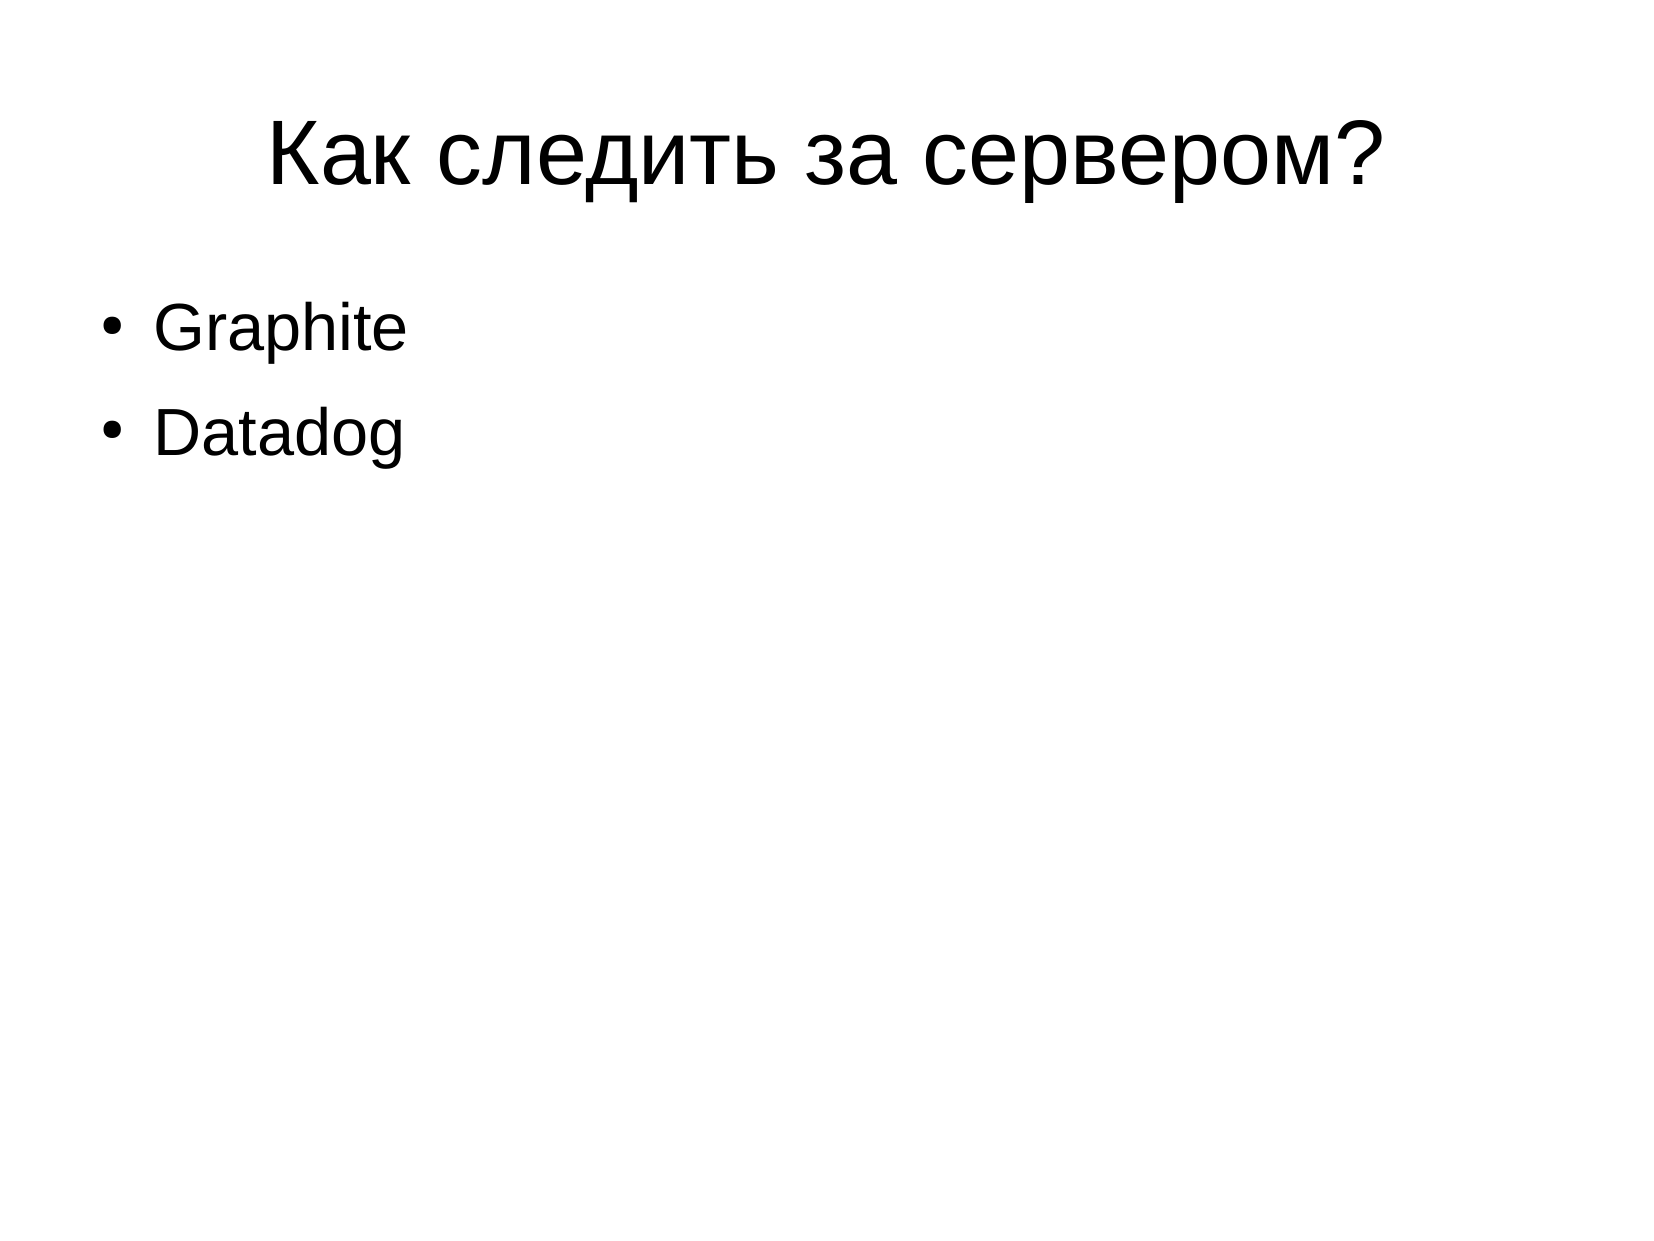

# Как следить за сервером?
Graphite
Datadog